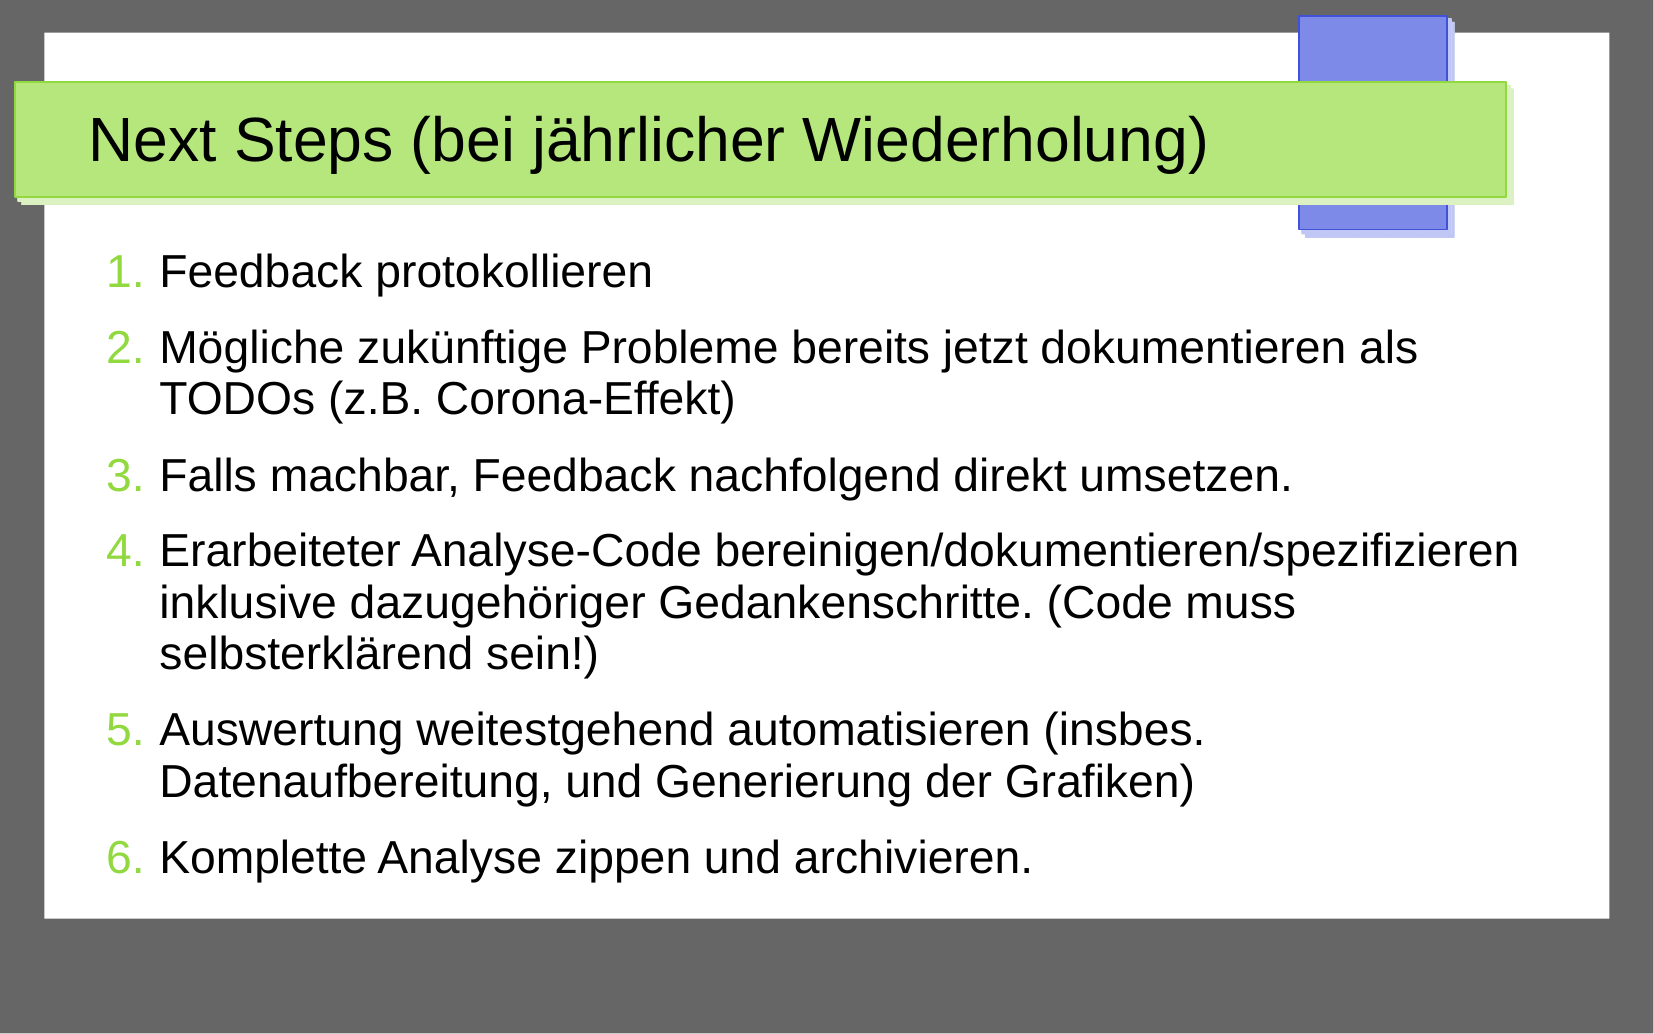

# Next Steps (bei jährlicher Wiederholung)
Feedback protokollieren
Mögliche zukünftige Probleme bereits jetzt dokumentieren als TODOs (z.B. Corona-Effekt)
Falls machbar, Feedback nachfolgend direkt umsetzen.
Erarbeiteter Analyse-Code bereinigen/dokumentieren/spezifizieren inklusive dazugehöriger Gedankenschritte. (Code muss selbsterklärend sein!)
Auswertung weitestgehend automatisieren (insbes. Datenaufbereitung, und Generierung der Grafiken)
Komplette Analyse zippen und archivieren.